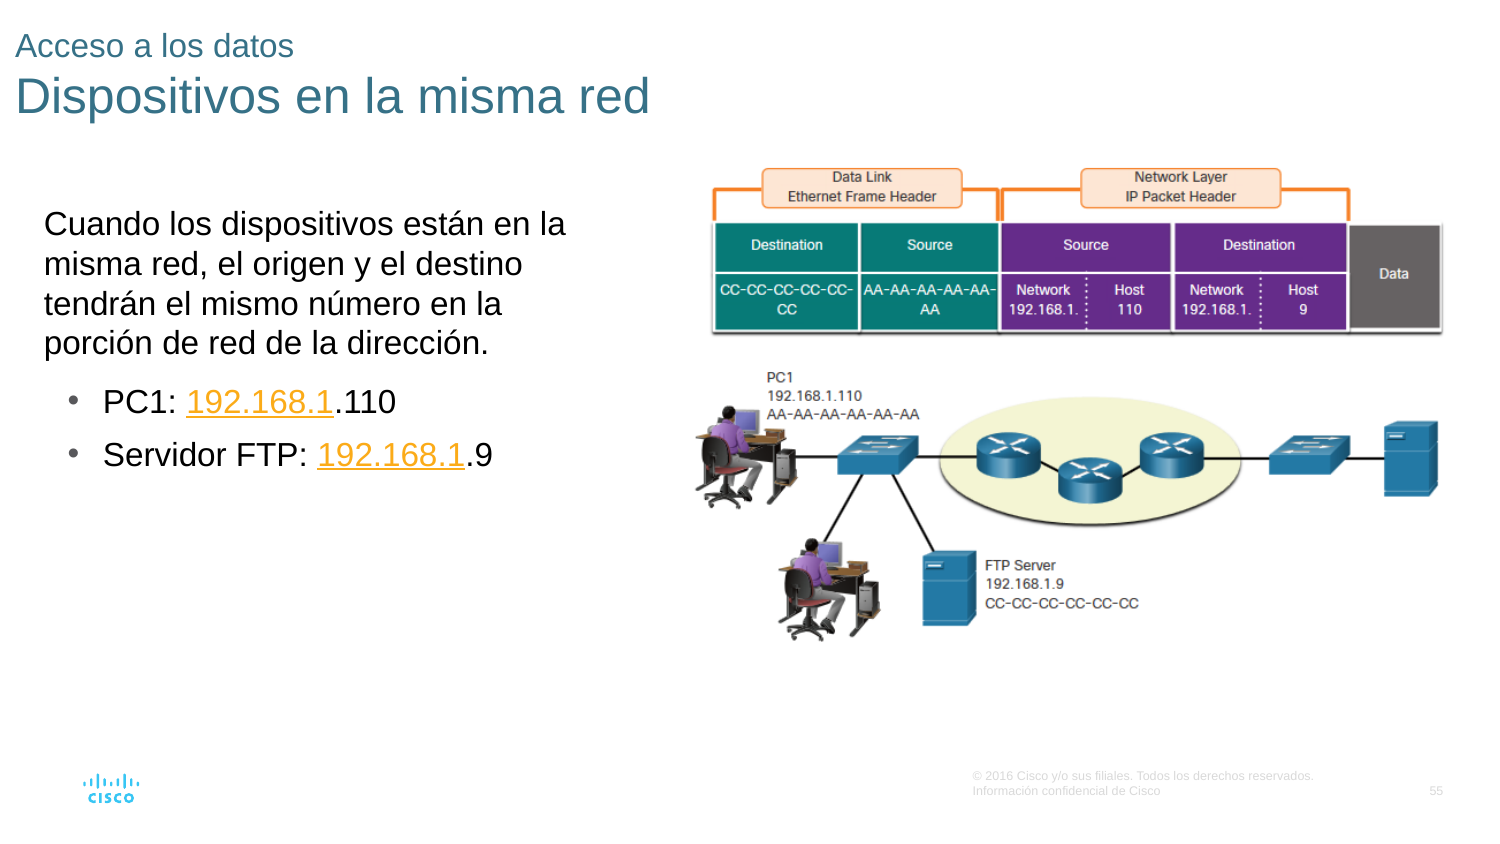

# Acceso a los datos Dispositivos en la misma red
Cuando los dispositivos están en la misma red, el origen y el destino tendrán el mismo número en la porción de red de la dirección.
PC1: 192.168.1.110
Servidor FTP: 192.168.1.9